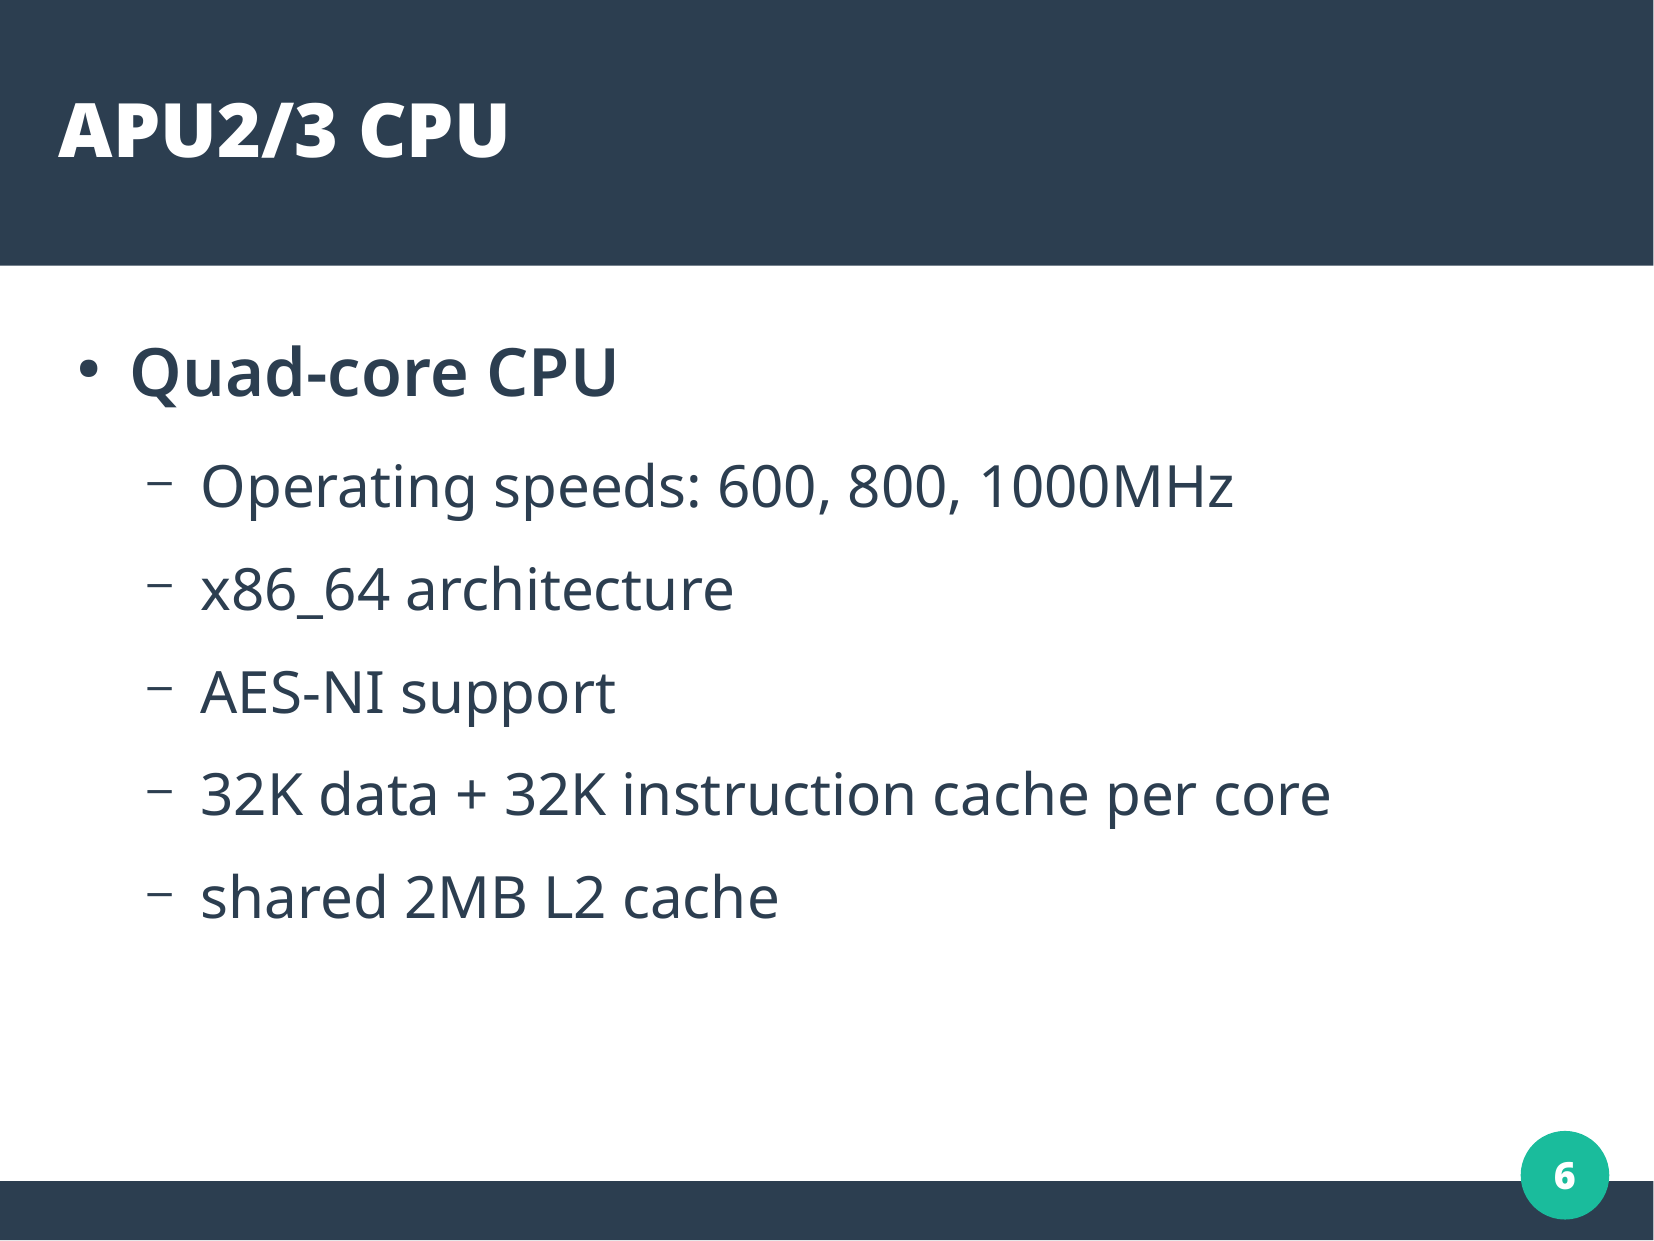

# APU2/3 CPU
Quad-core CPU
Operating speeds: 600, 800, 1000MHz
x86_64 architecture
AES-NI support
32K data + 32K instruction cache per core
shared 2MB L2 cache
6